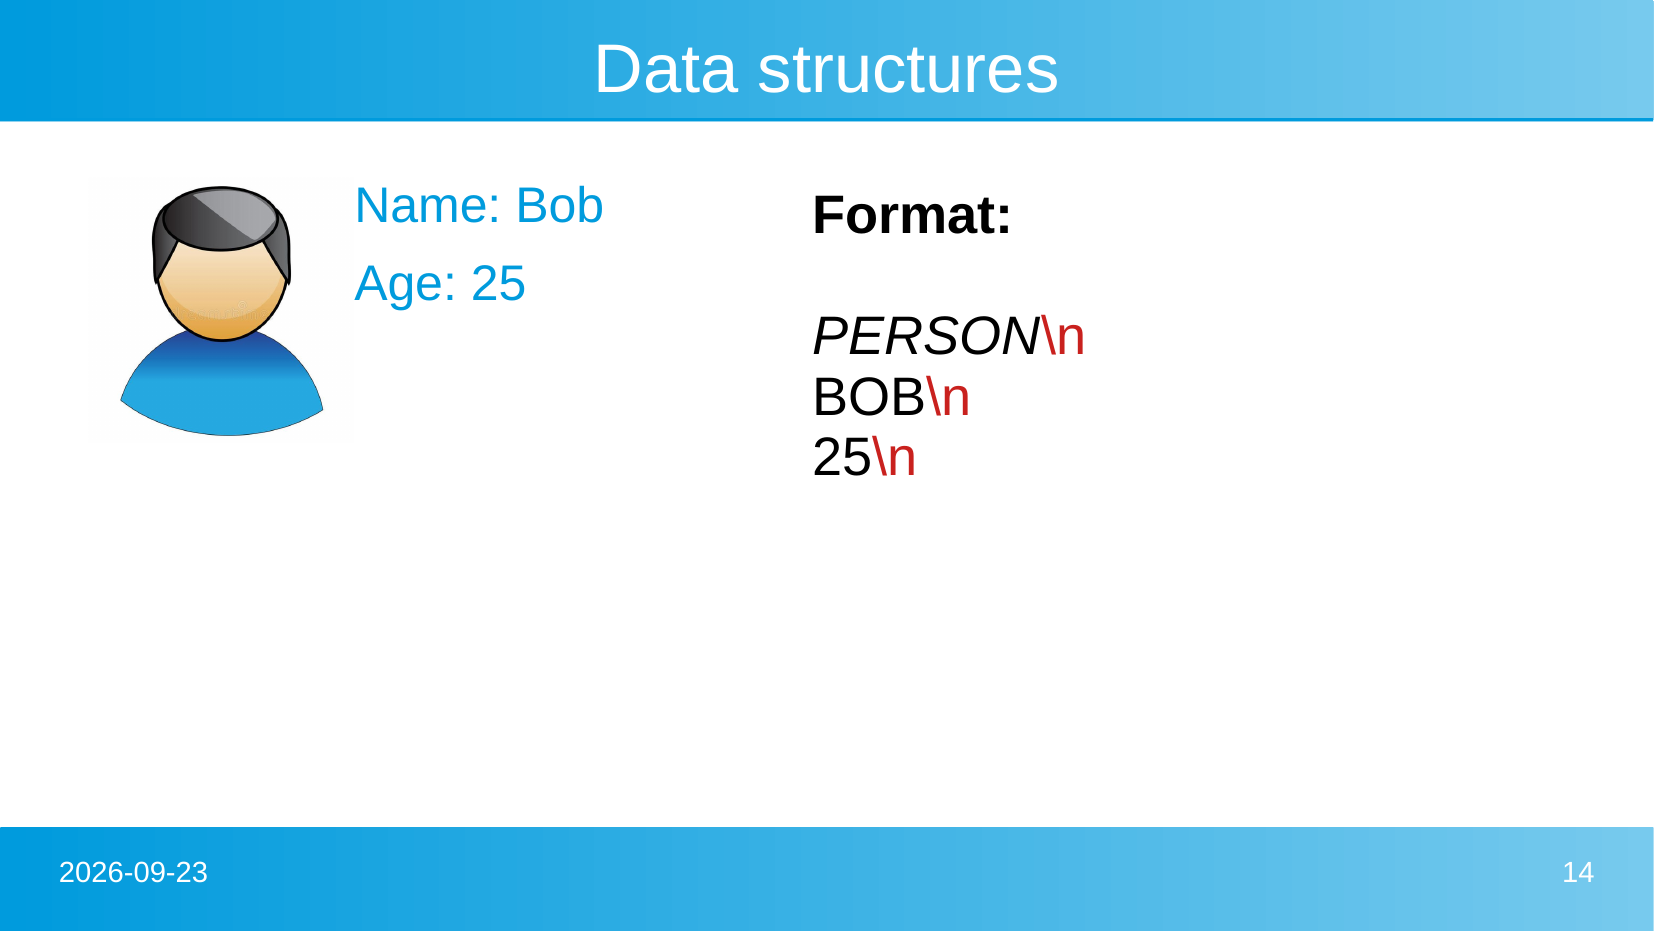

# Data structures
Name: Bob
Age: 25
Format:
PERSON\n
BOB\n
25\n
14